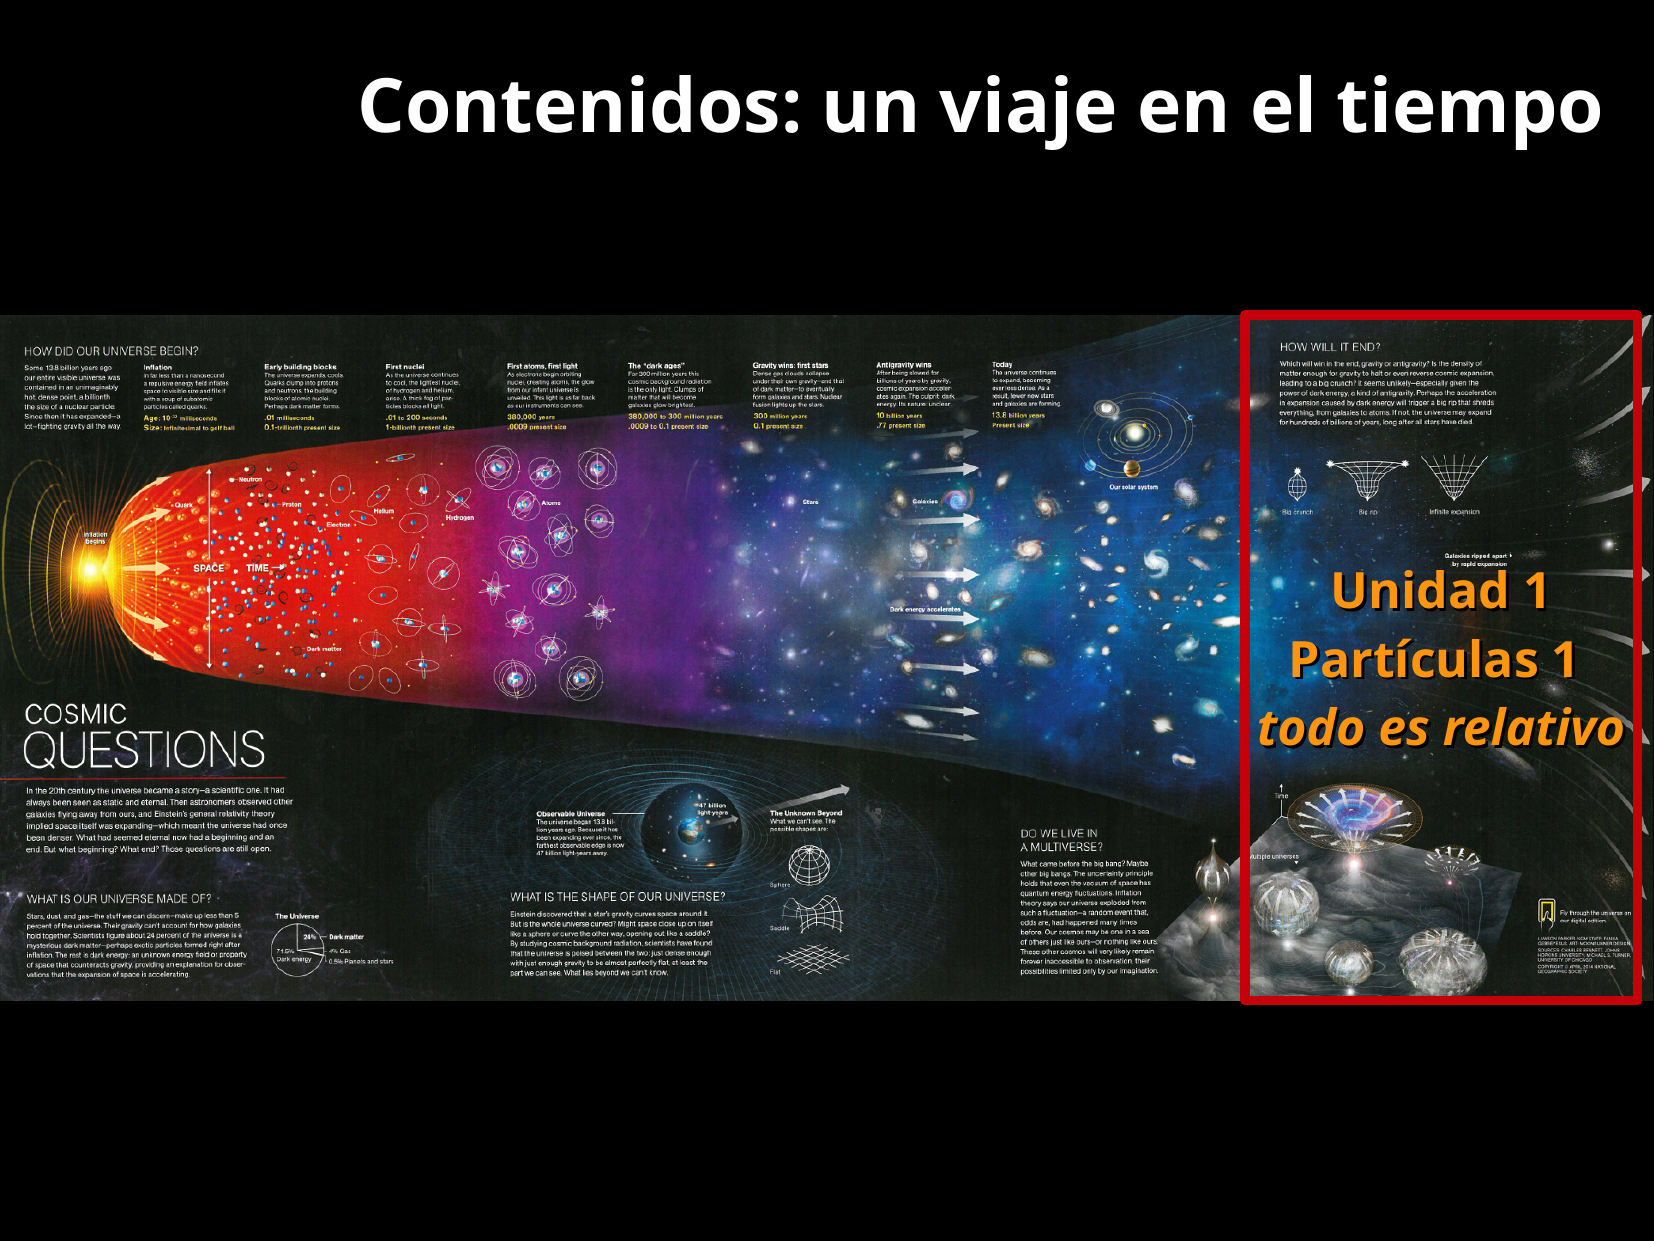

# Contenidos: un viaje en el tiempo
Unidad 1
Partículas 1
todo es relativo
Sep 08, 2016
H. Asorey - IPAC 2016 - 05/16
2